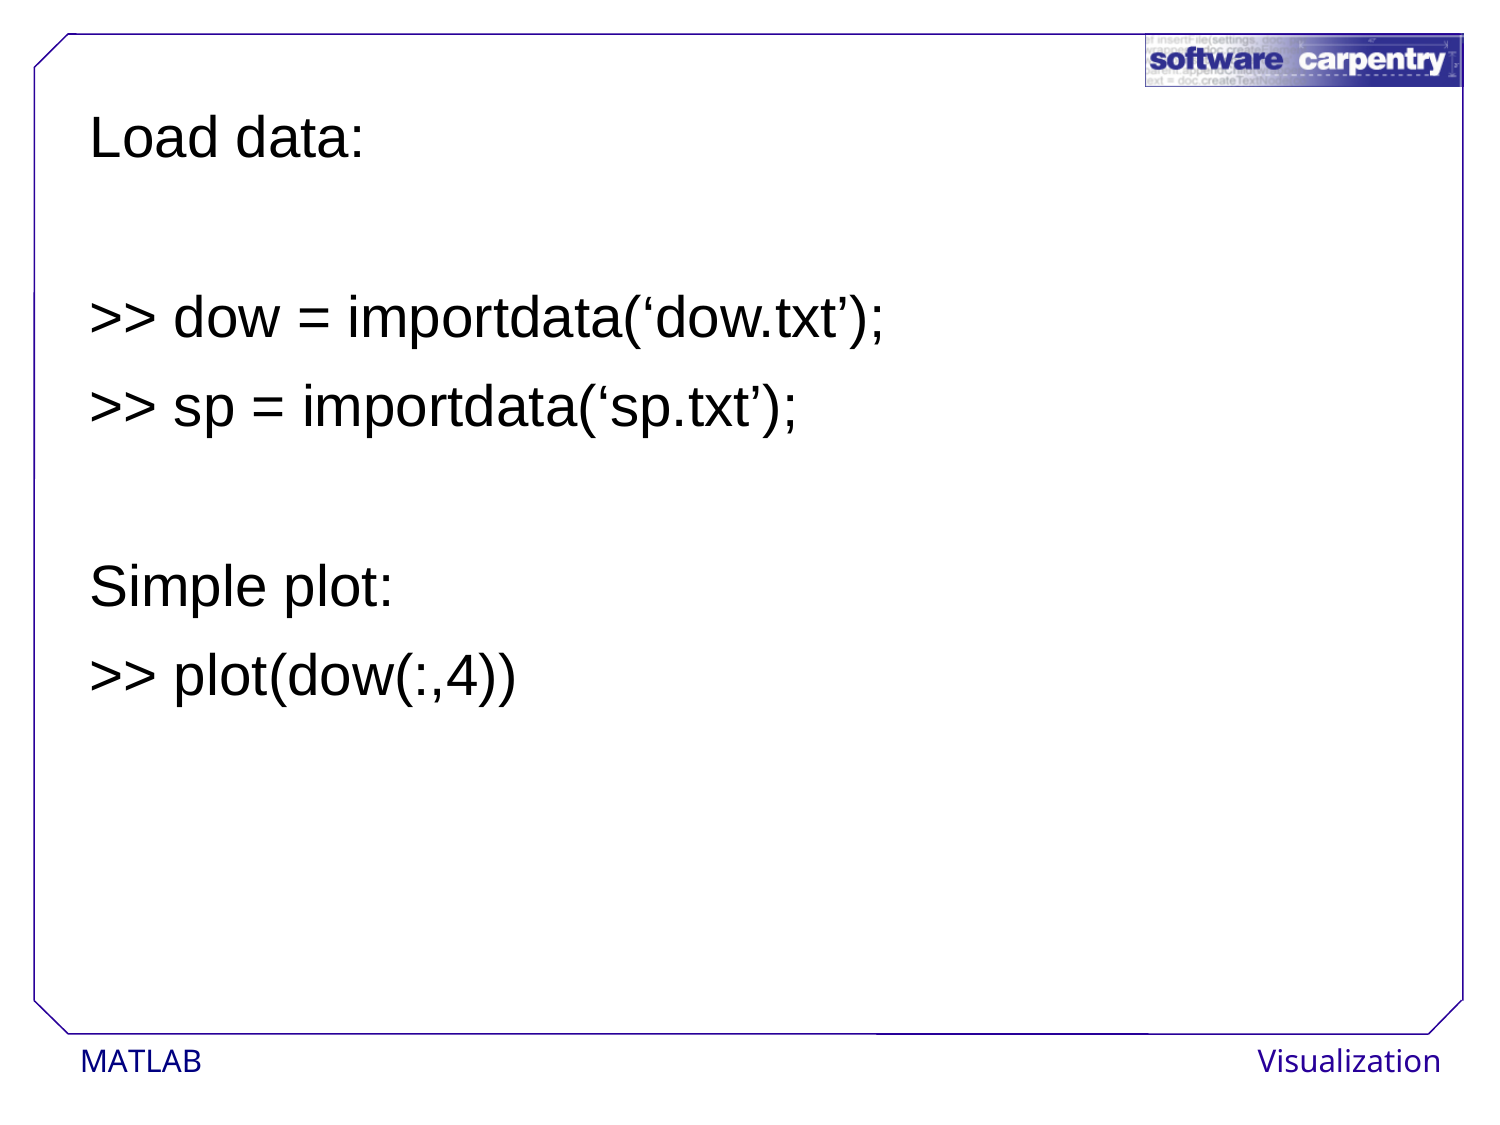

# Load data:
>> dow = importdata(‘dow.txt’);
>> sp = importdata(‘sp.txt’);
Simple plot:
>> plot(dow(:,4))